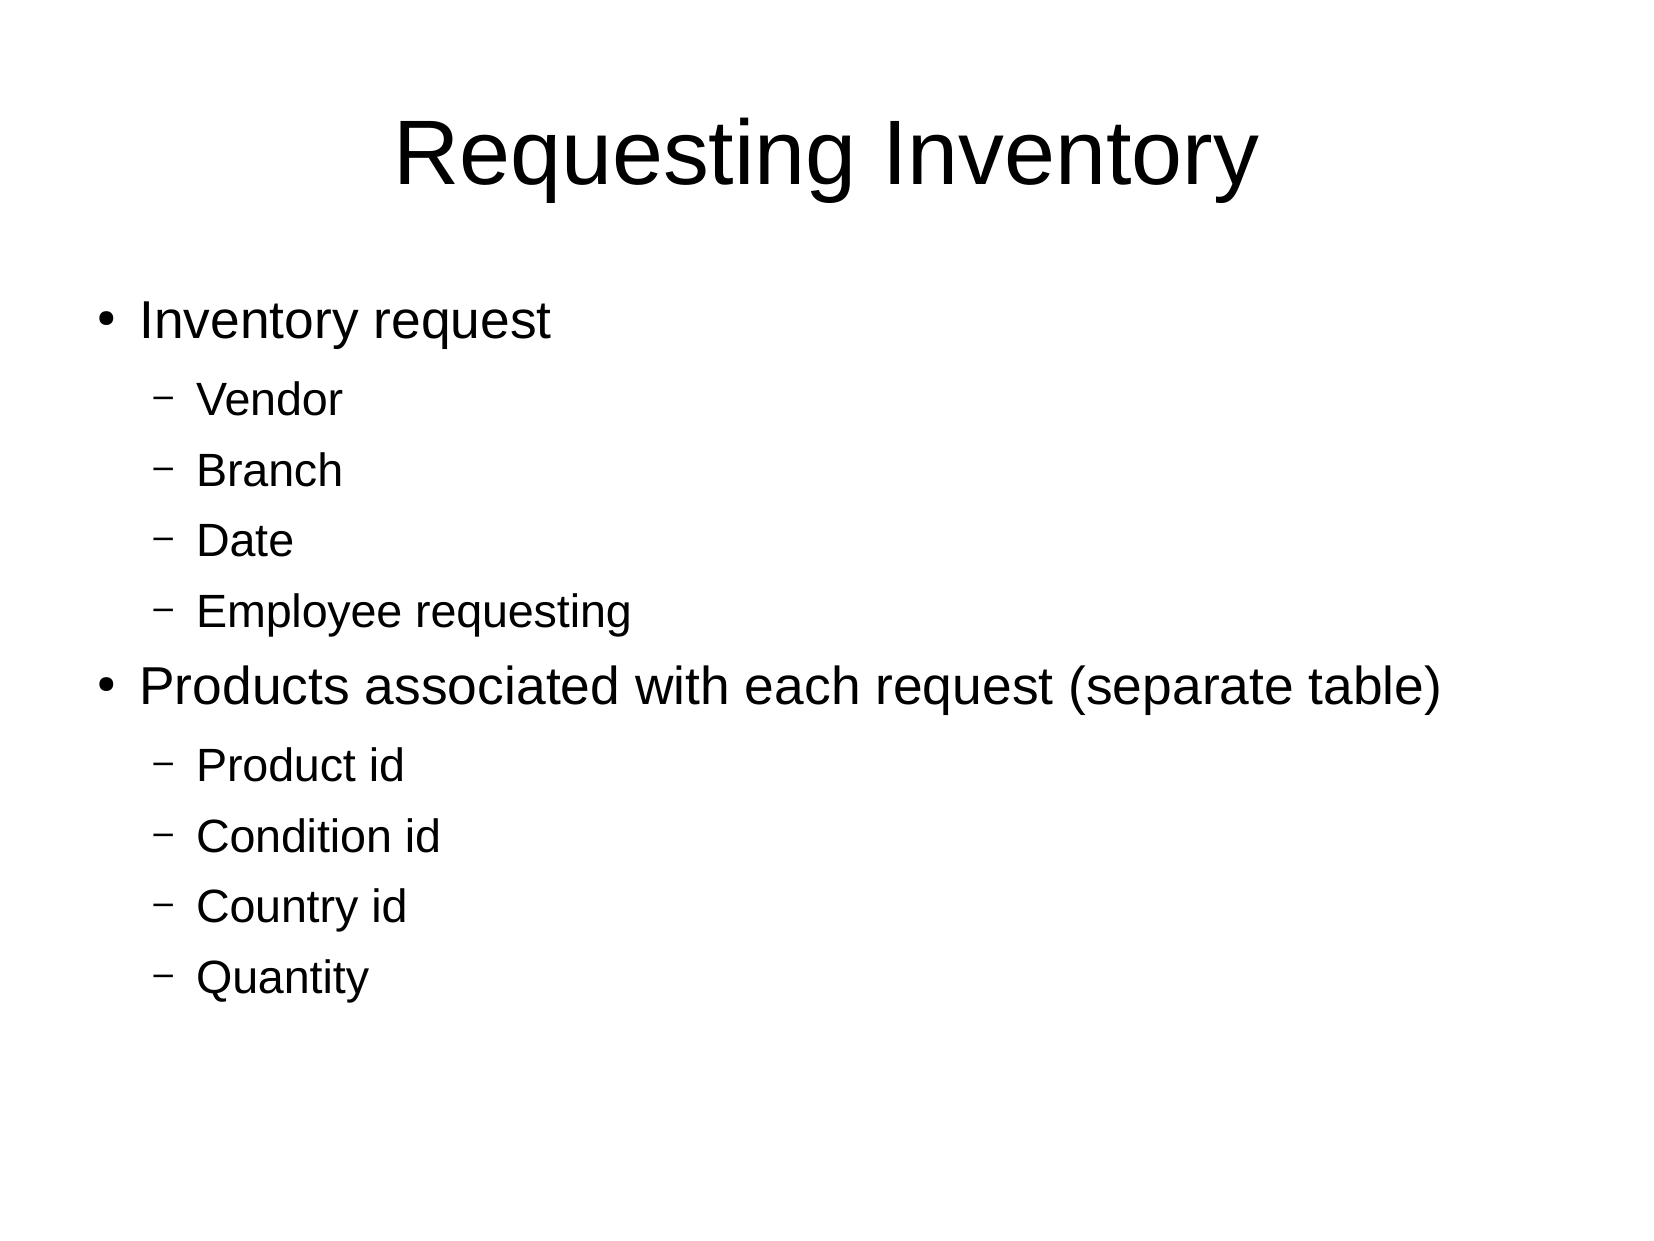

# Requesting Inventory
Inventory request
Vendor
Branch
Date
Employee requesting
Products associated with each request (separate table)
Product id
Condition id
Country id
Quantity